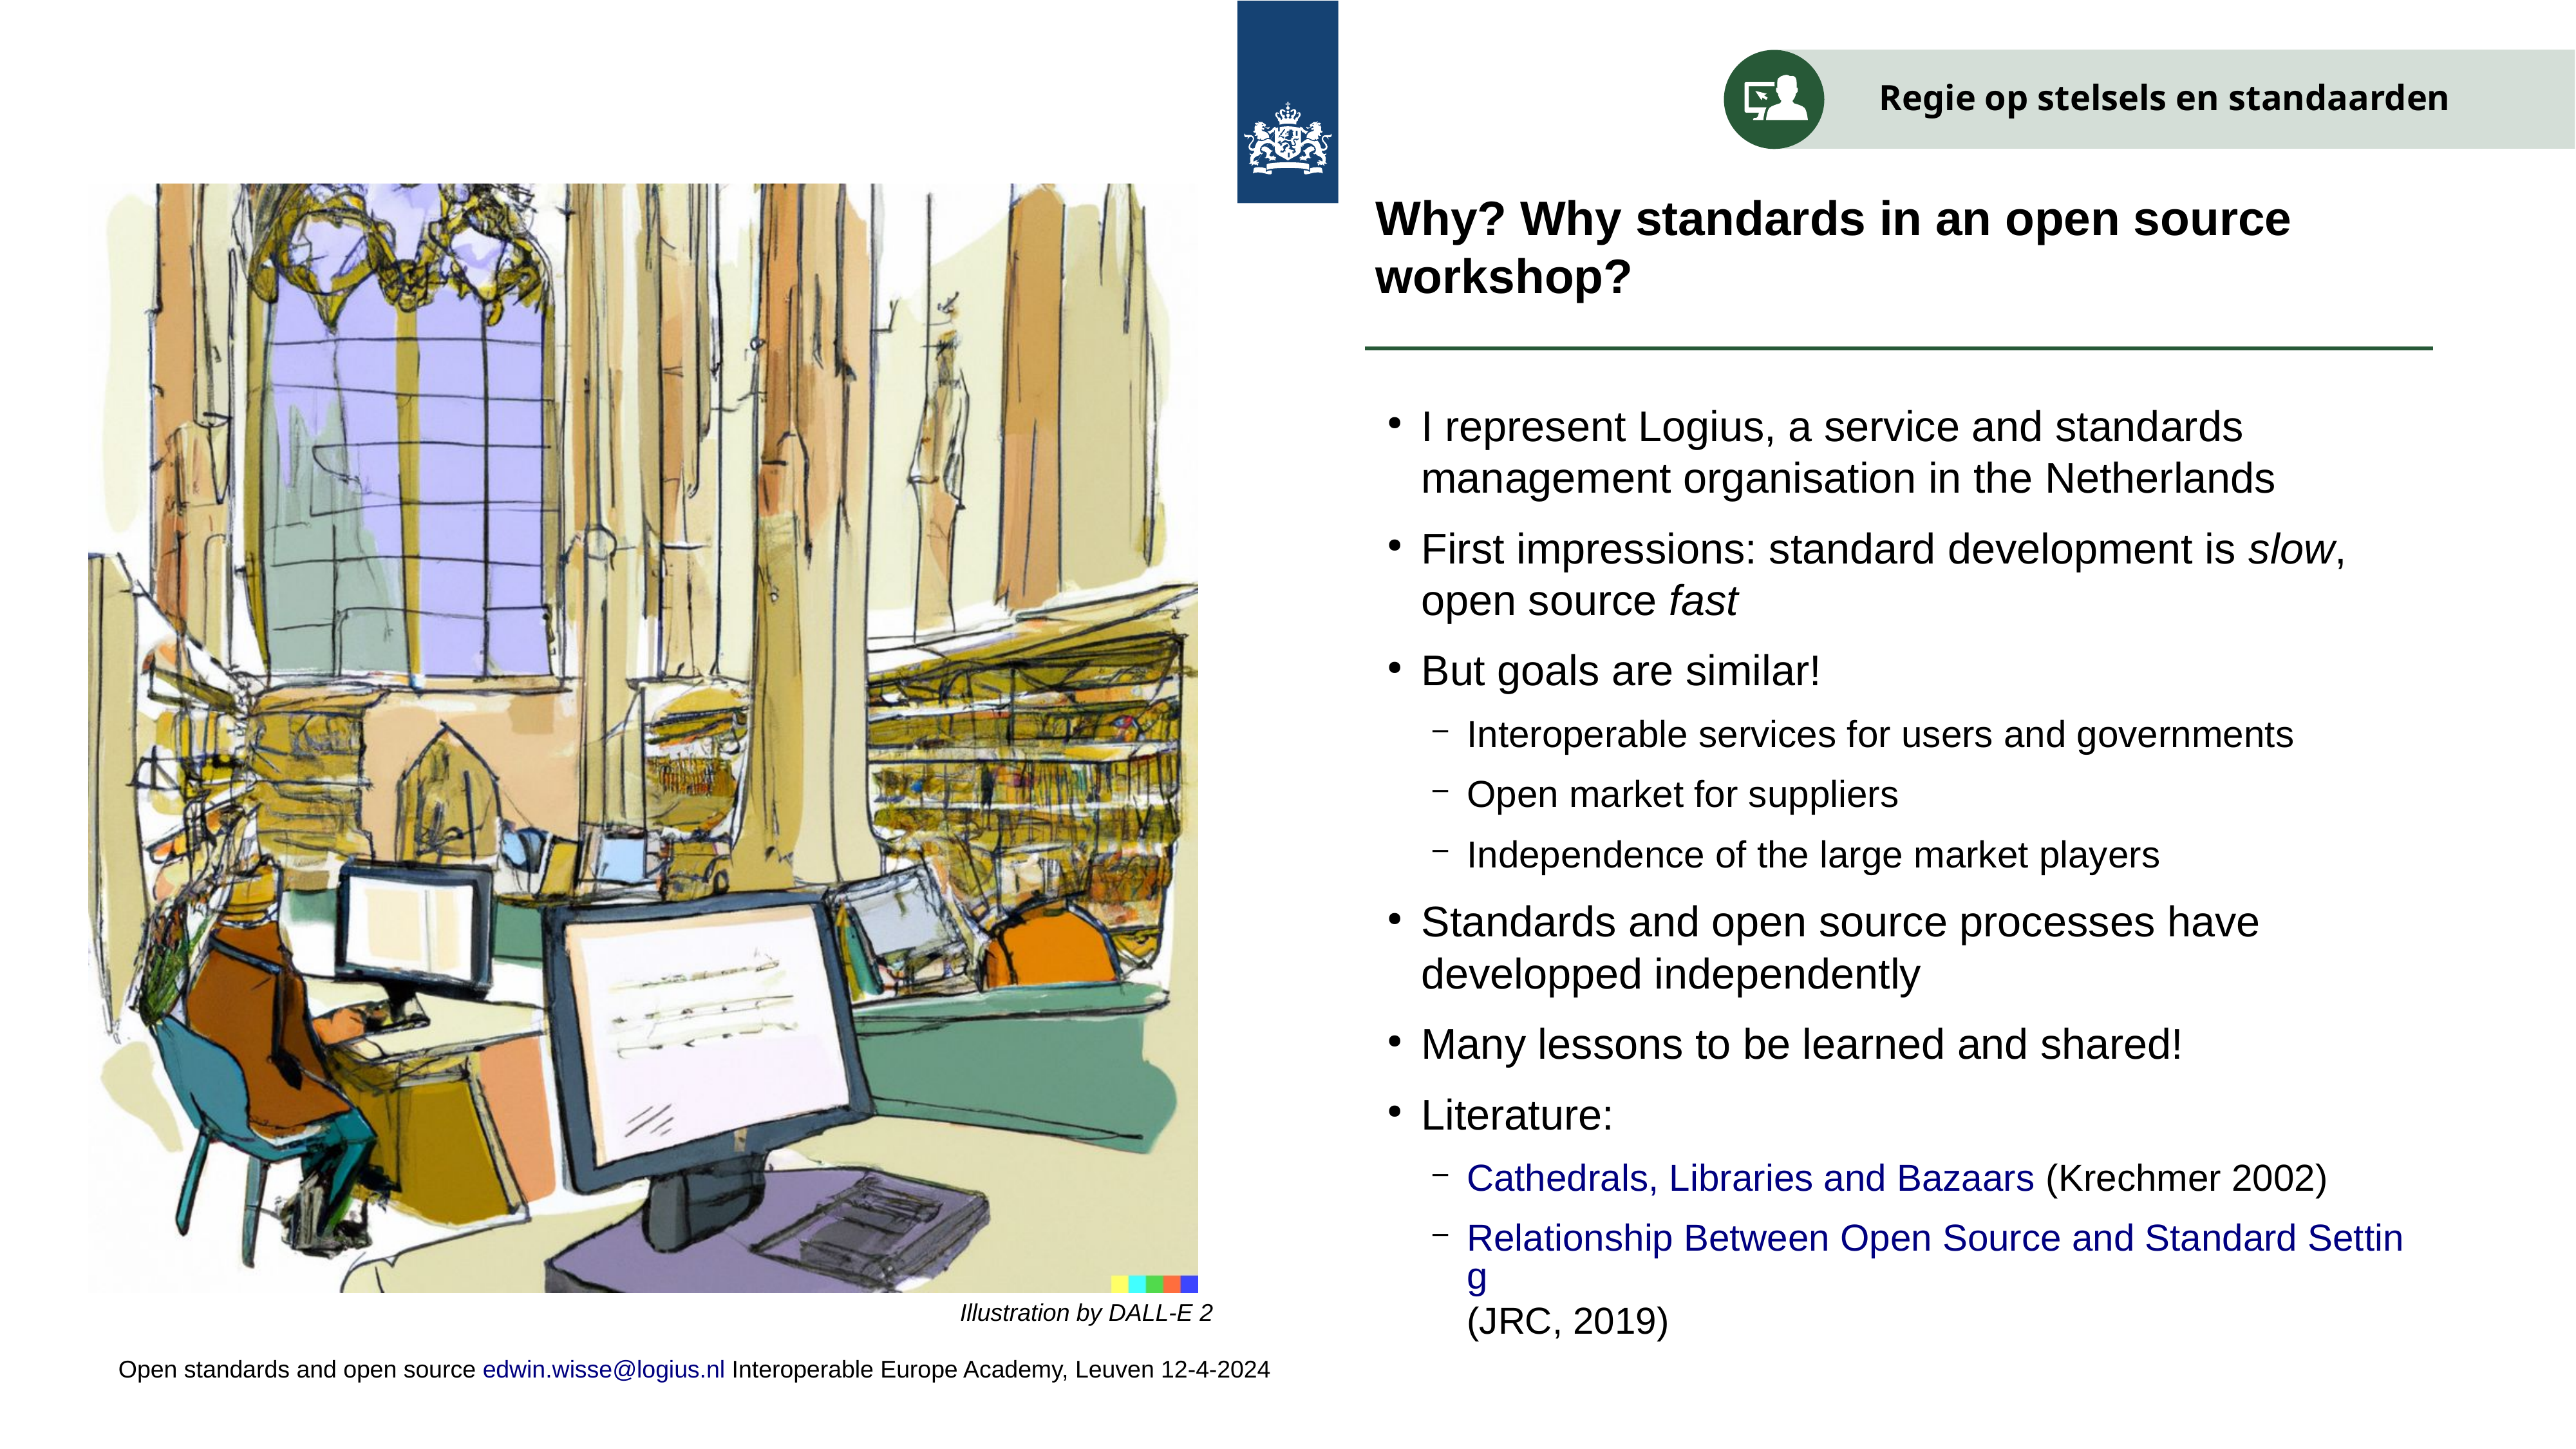

# Why? Why standards in an open source workshop?
I represent Logius, a service and standards management organisation in the Netherlands
First impressions: standard development is slow, open source fast
But goals are similar!
Interoperable services for users and governments
Open market for suppliers
Independence of the large market players
Standards and open source processes have developped independently
Many lessons to be learned and shared!
Literature:
Cathedrals, Libraries and Bazaars (Krechmer 2002)
Relationship Between Open Source and Standard Setting(JRC, 2019)
Illustration by DALL-E 2
Open standards and open source edwin.wisse@logius.nl Interoperable Europe Academy, Leuven 12-4-2024